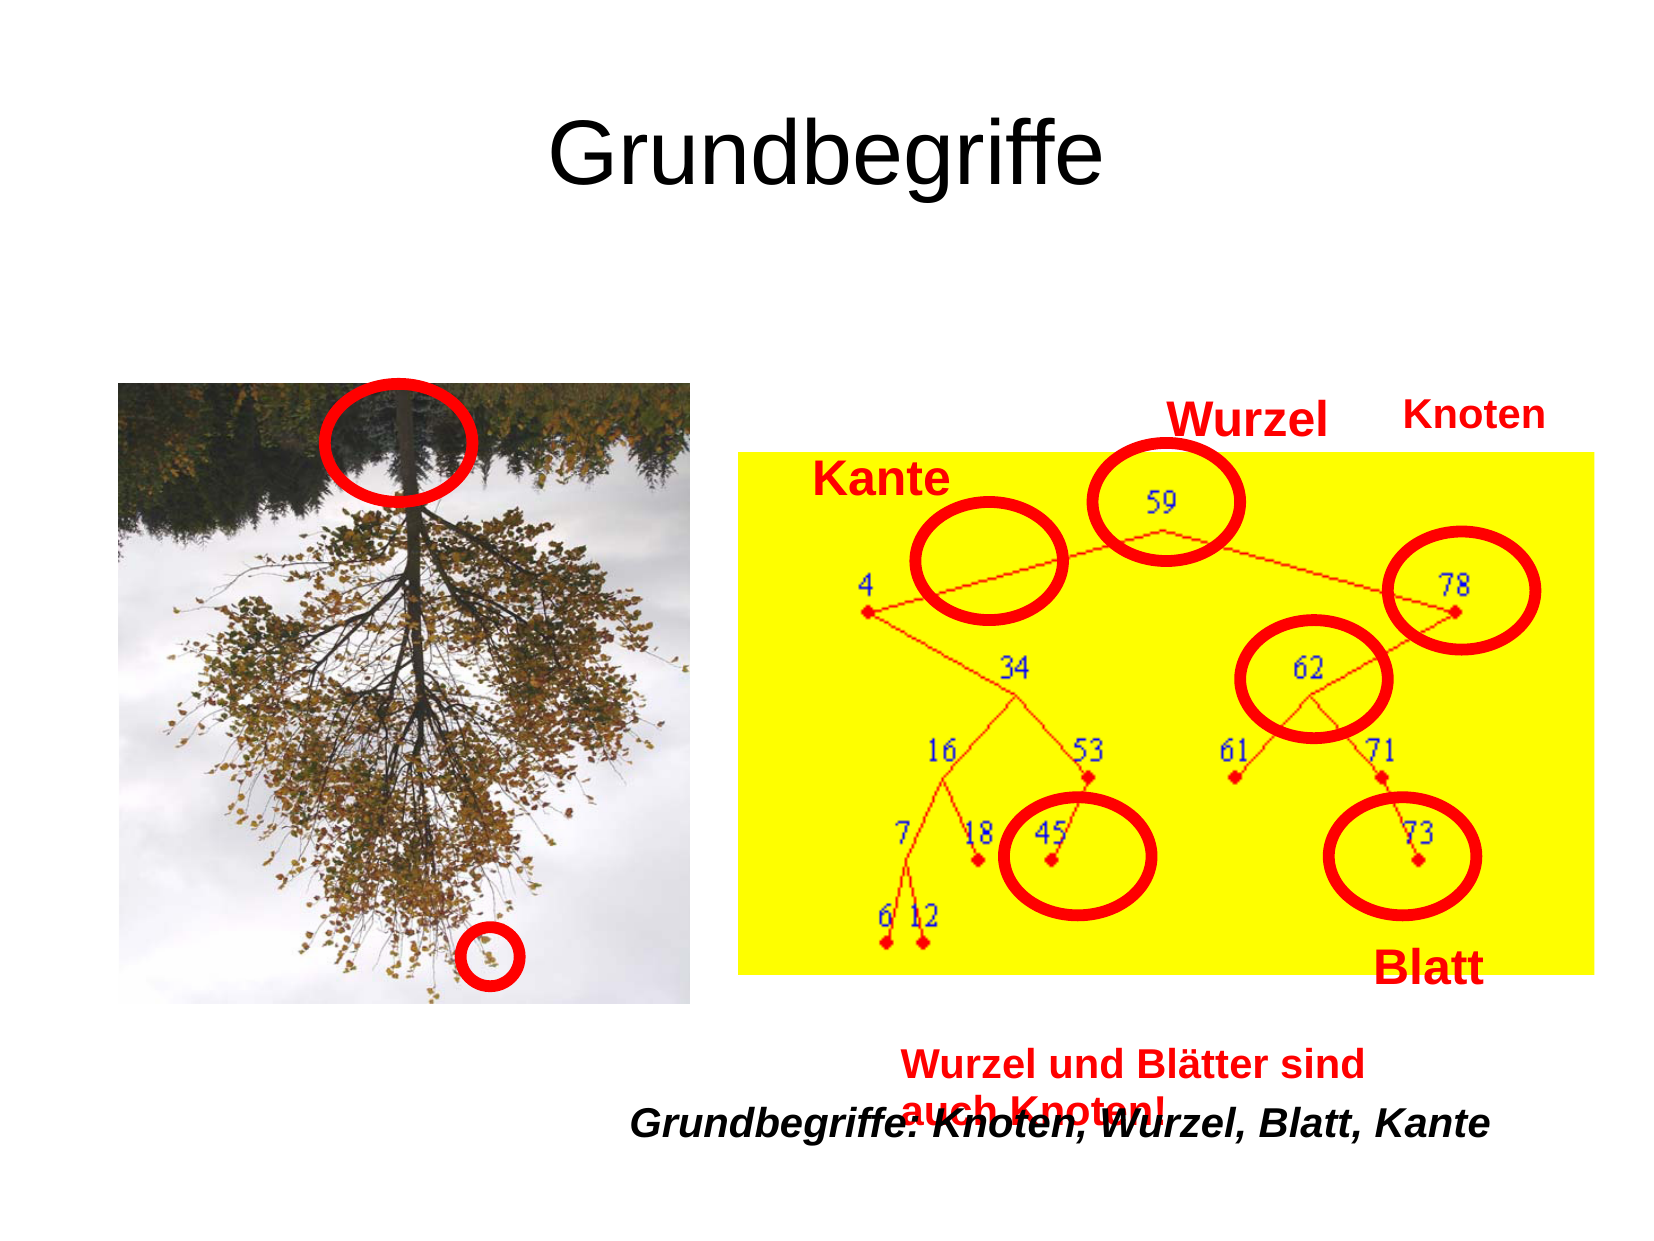

# Grundbegriffe
Wurzel
Knoten
Kante
Blatt
Wurzel und Blätter sind auch Knoten!
Grundbegriffe: Knoten, Wurzel, Blatt, Kante